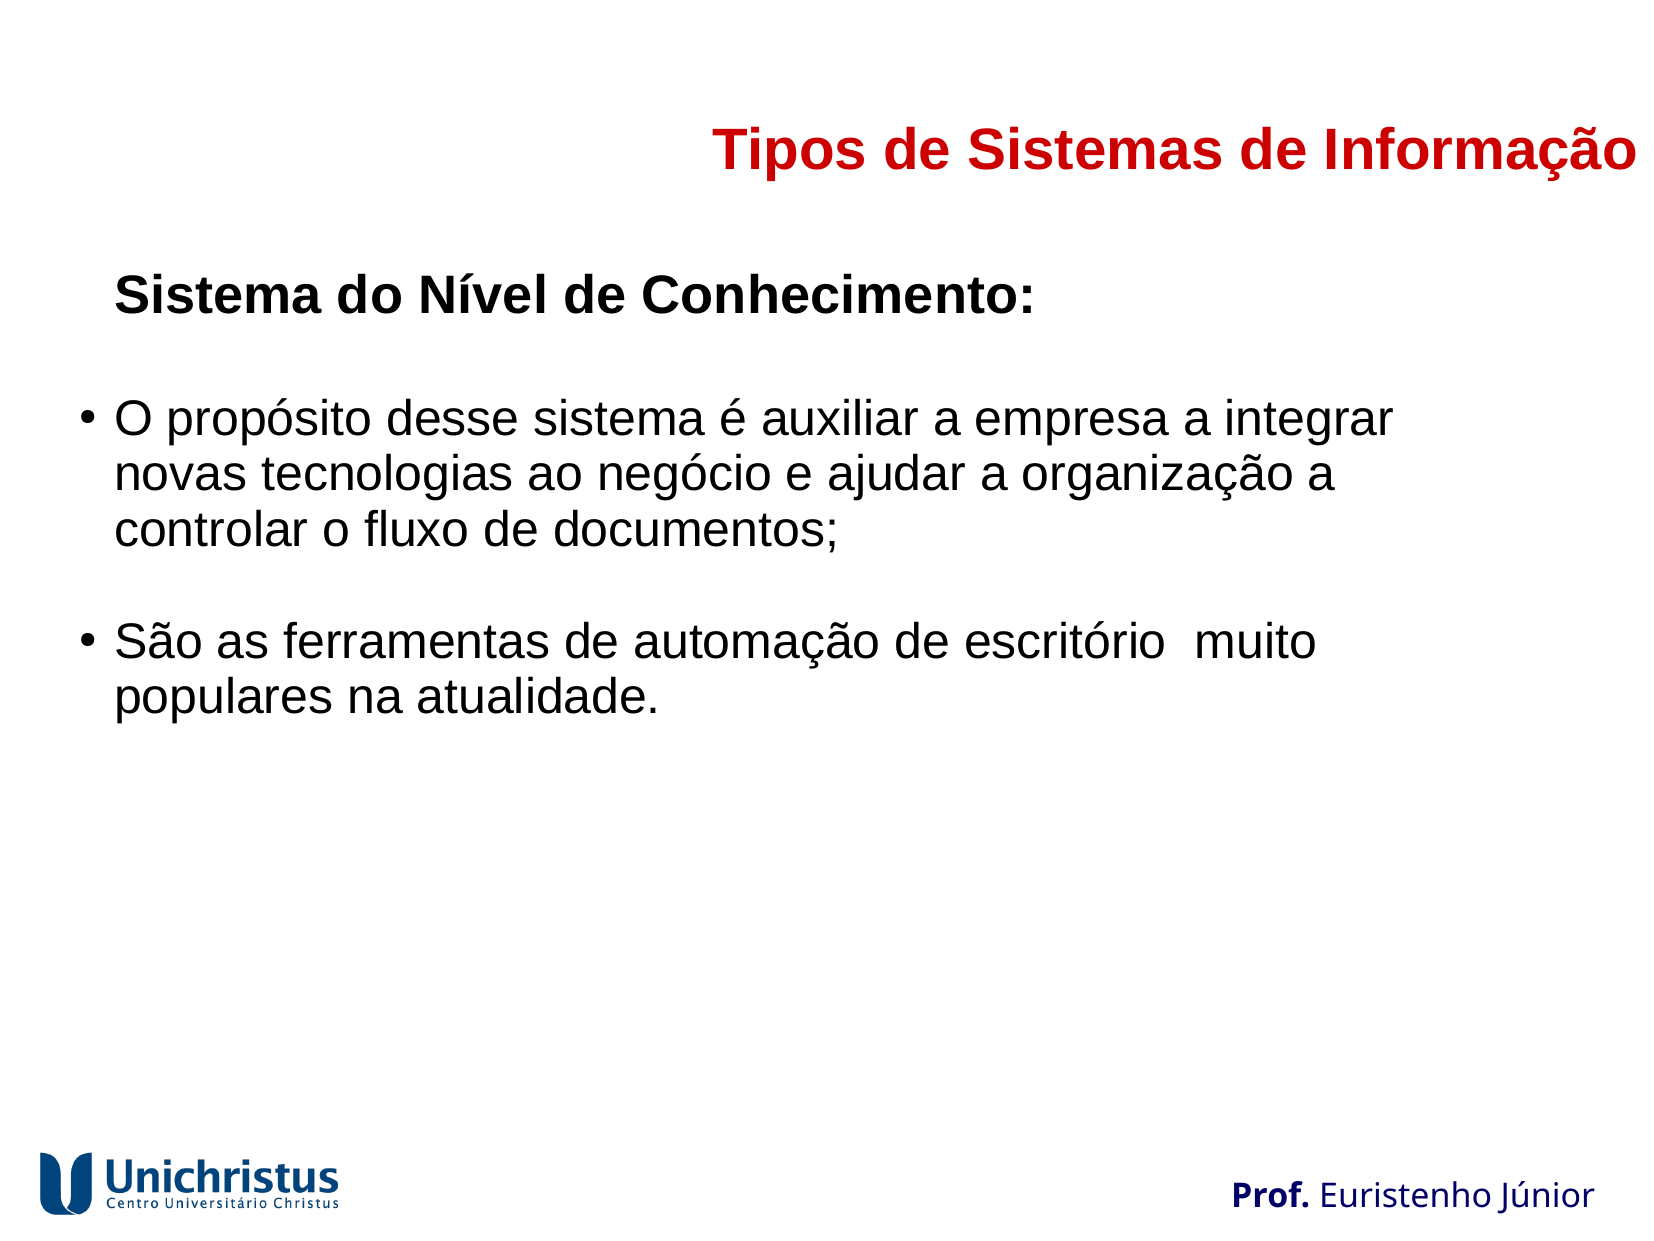

Tipos de Sistemas de Informação
Sistema do Nível de Conhecimento:
O propósito desse sistema é auxiliar a empresa a integrar novas tecnologias ao negócio e ajudar a organização a controlar o fluxo de documentos;
São as ferramentas de automação de escritório muito populares na atualidade.
Prof. Euristenho Júnior